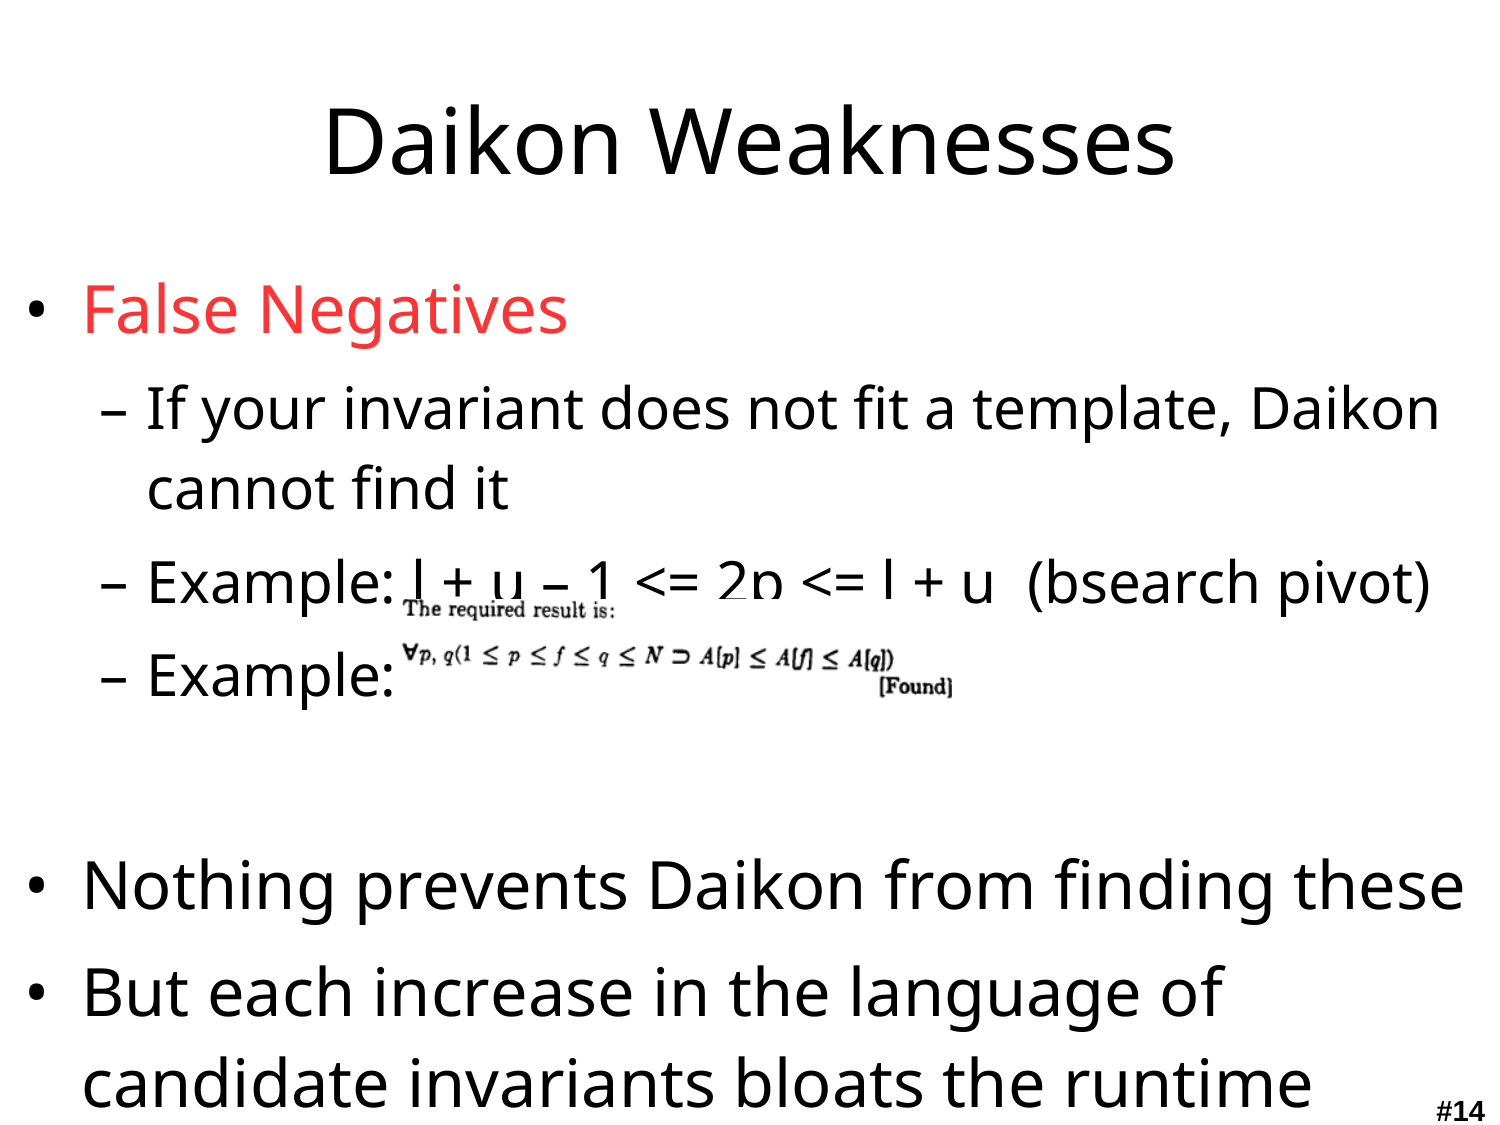

# Daikon Weaknesses
False Negatives
If your invariant does not fit a template, Daikon cannot find it
Example: l + u – 1 <= 2p <= l + u (bsearch pivot)
Example:
Nothing prevents Daikon from finding these
But each increase in the language of candidate invariants bloats the runtime
14